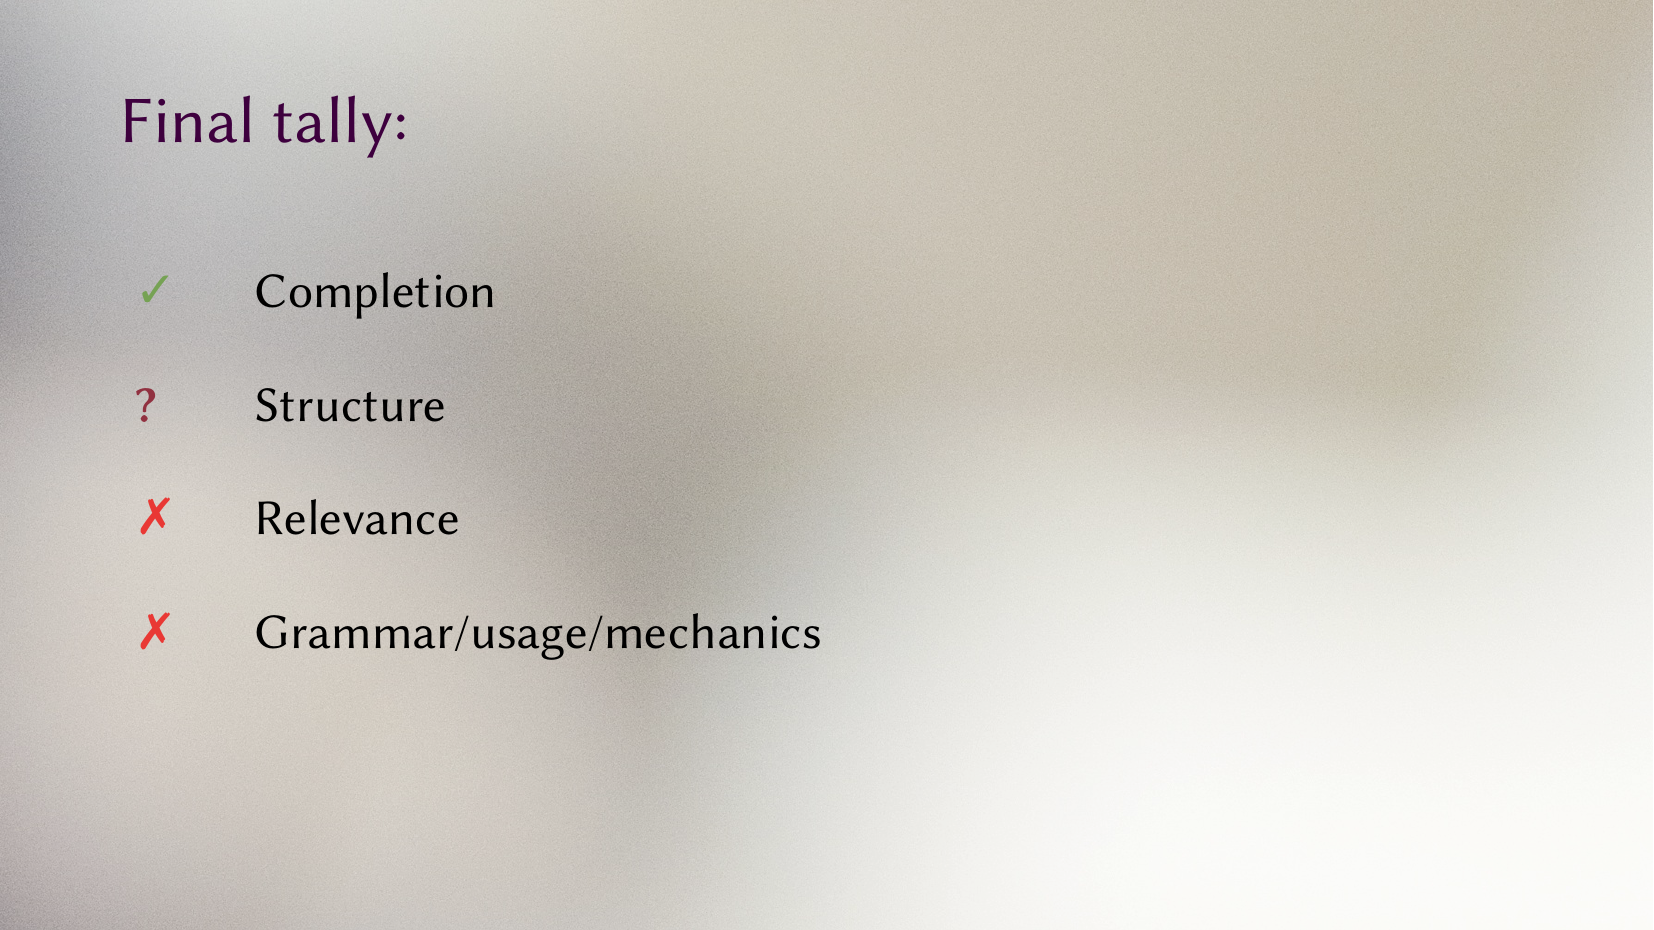

Final tally:
Completion
Structure
Relevance
Grammar/usage/mechanics
✓
?
✗
✗